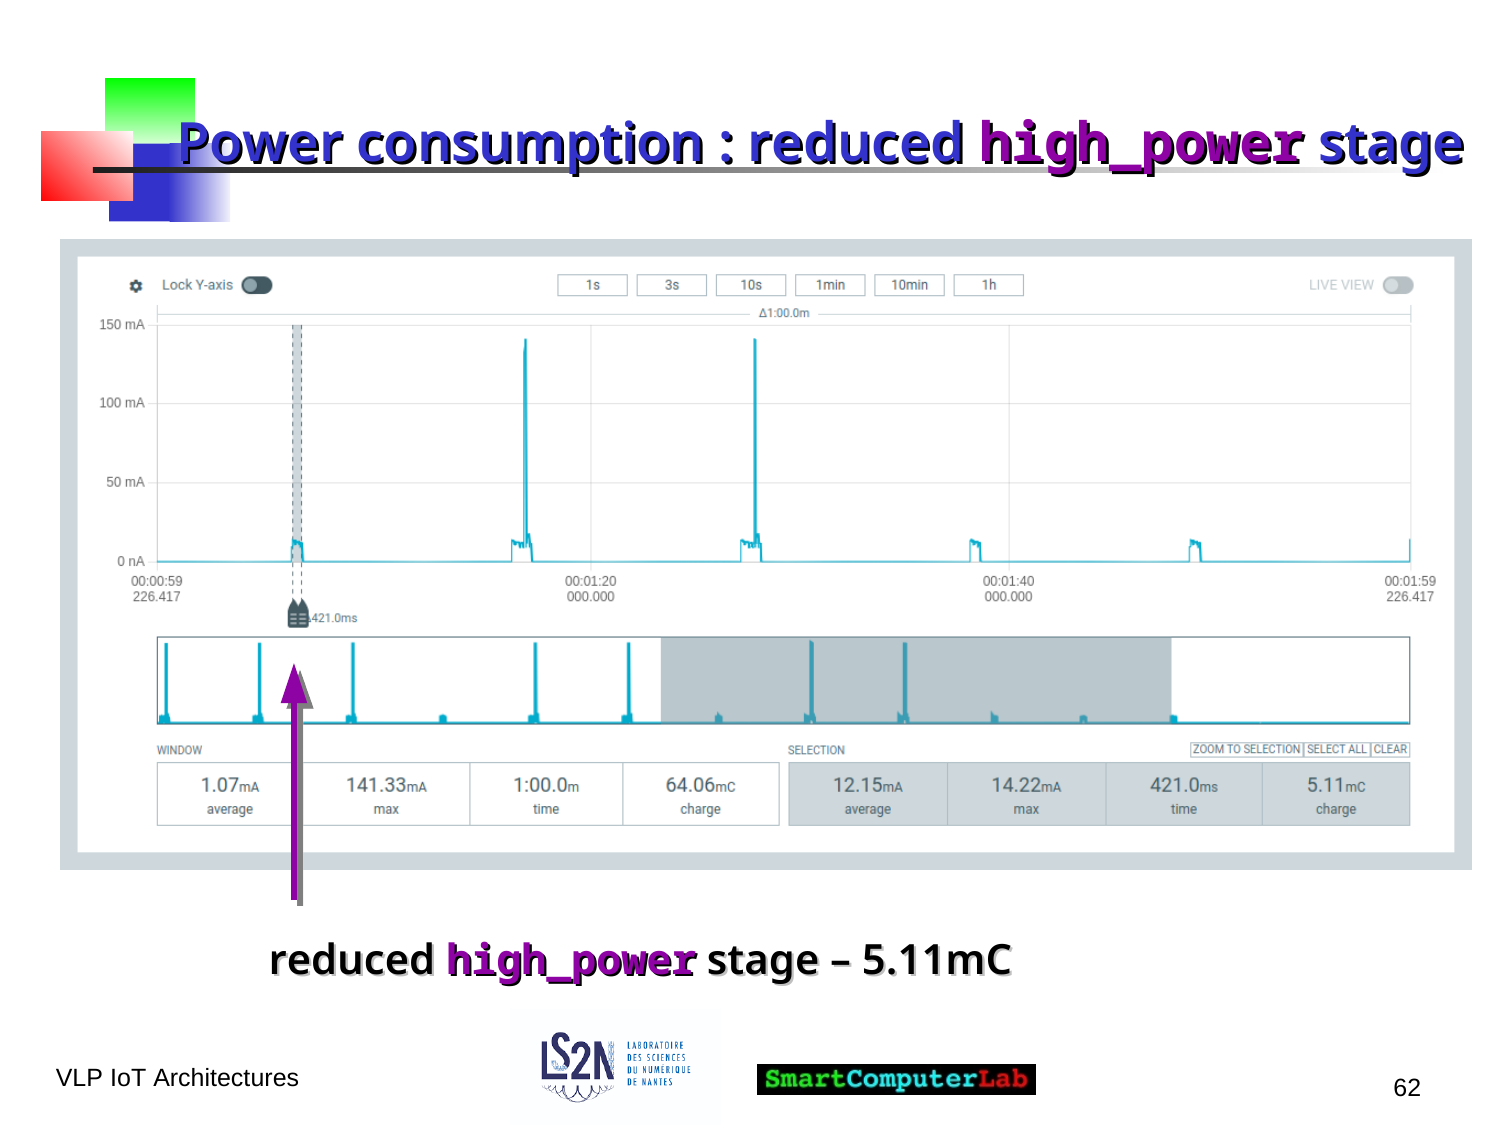

# Power consumption : reduced high_power stage
reduced high_power stage – 5.11mC
62